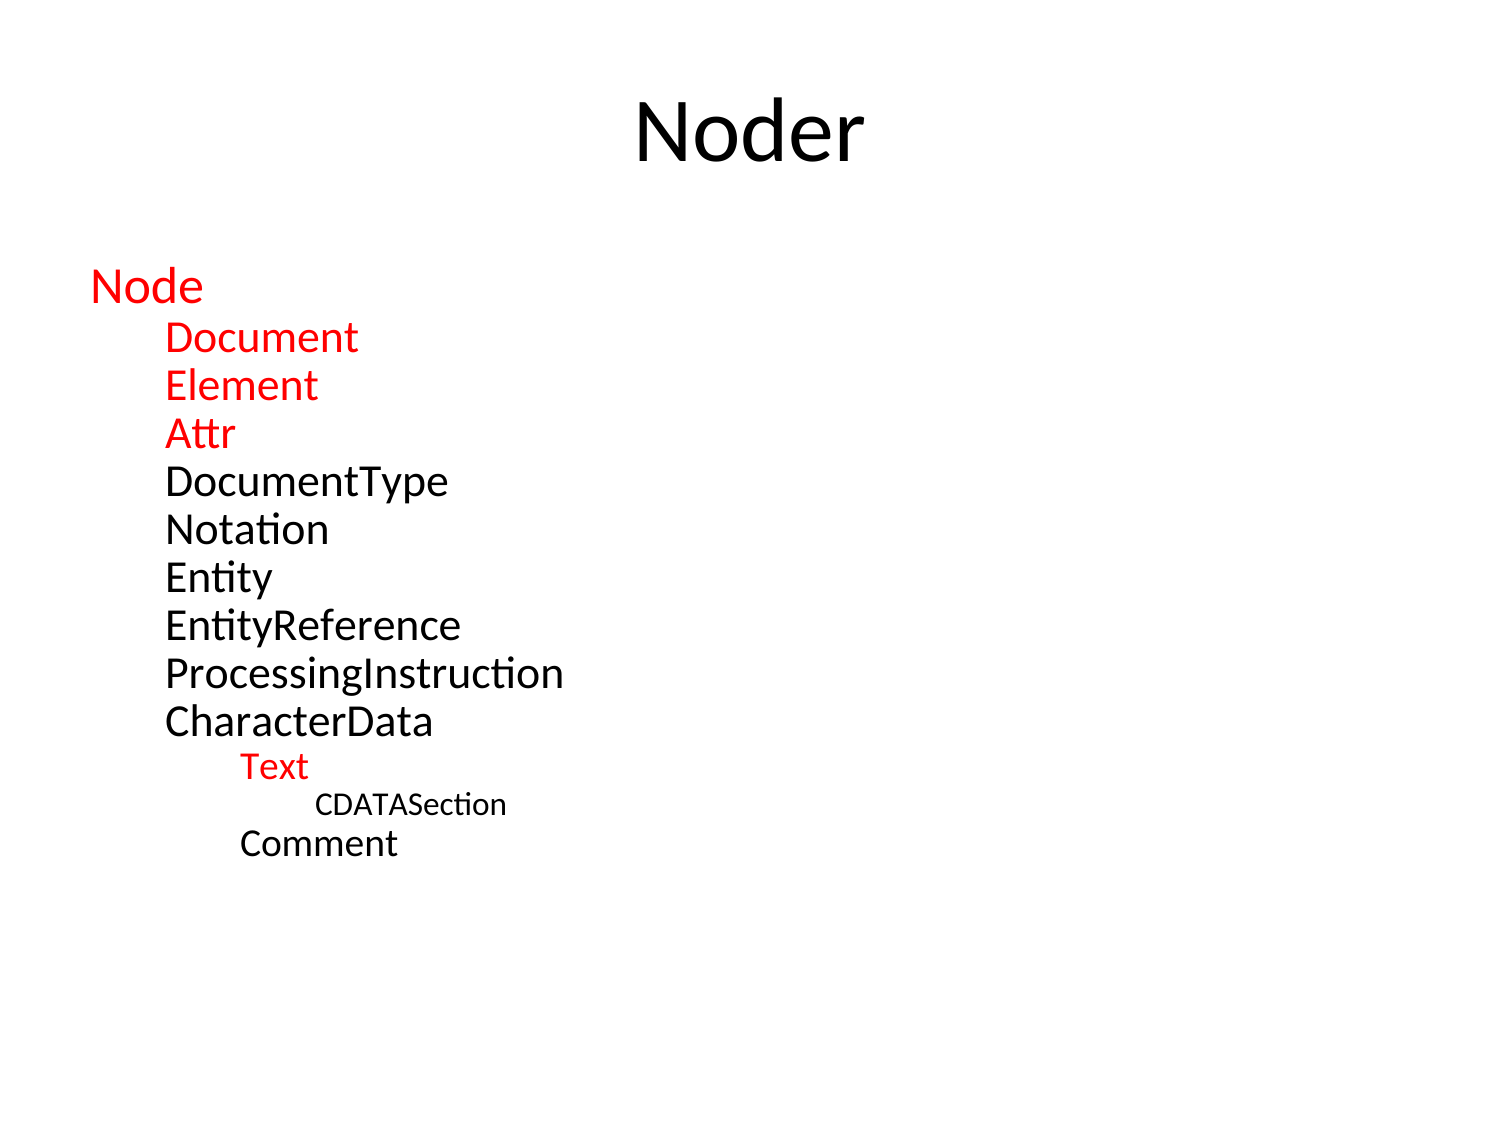

# Noder
Node
Document
Element
Attr
DocumentType
Notation
Entity
EntityReference
ProcessingInstruction
CharacterData
Text
CDATASection
Comment